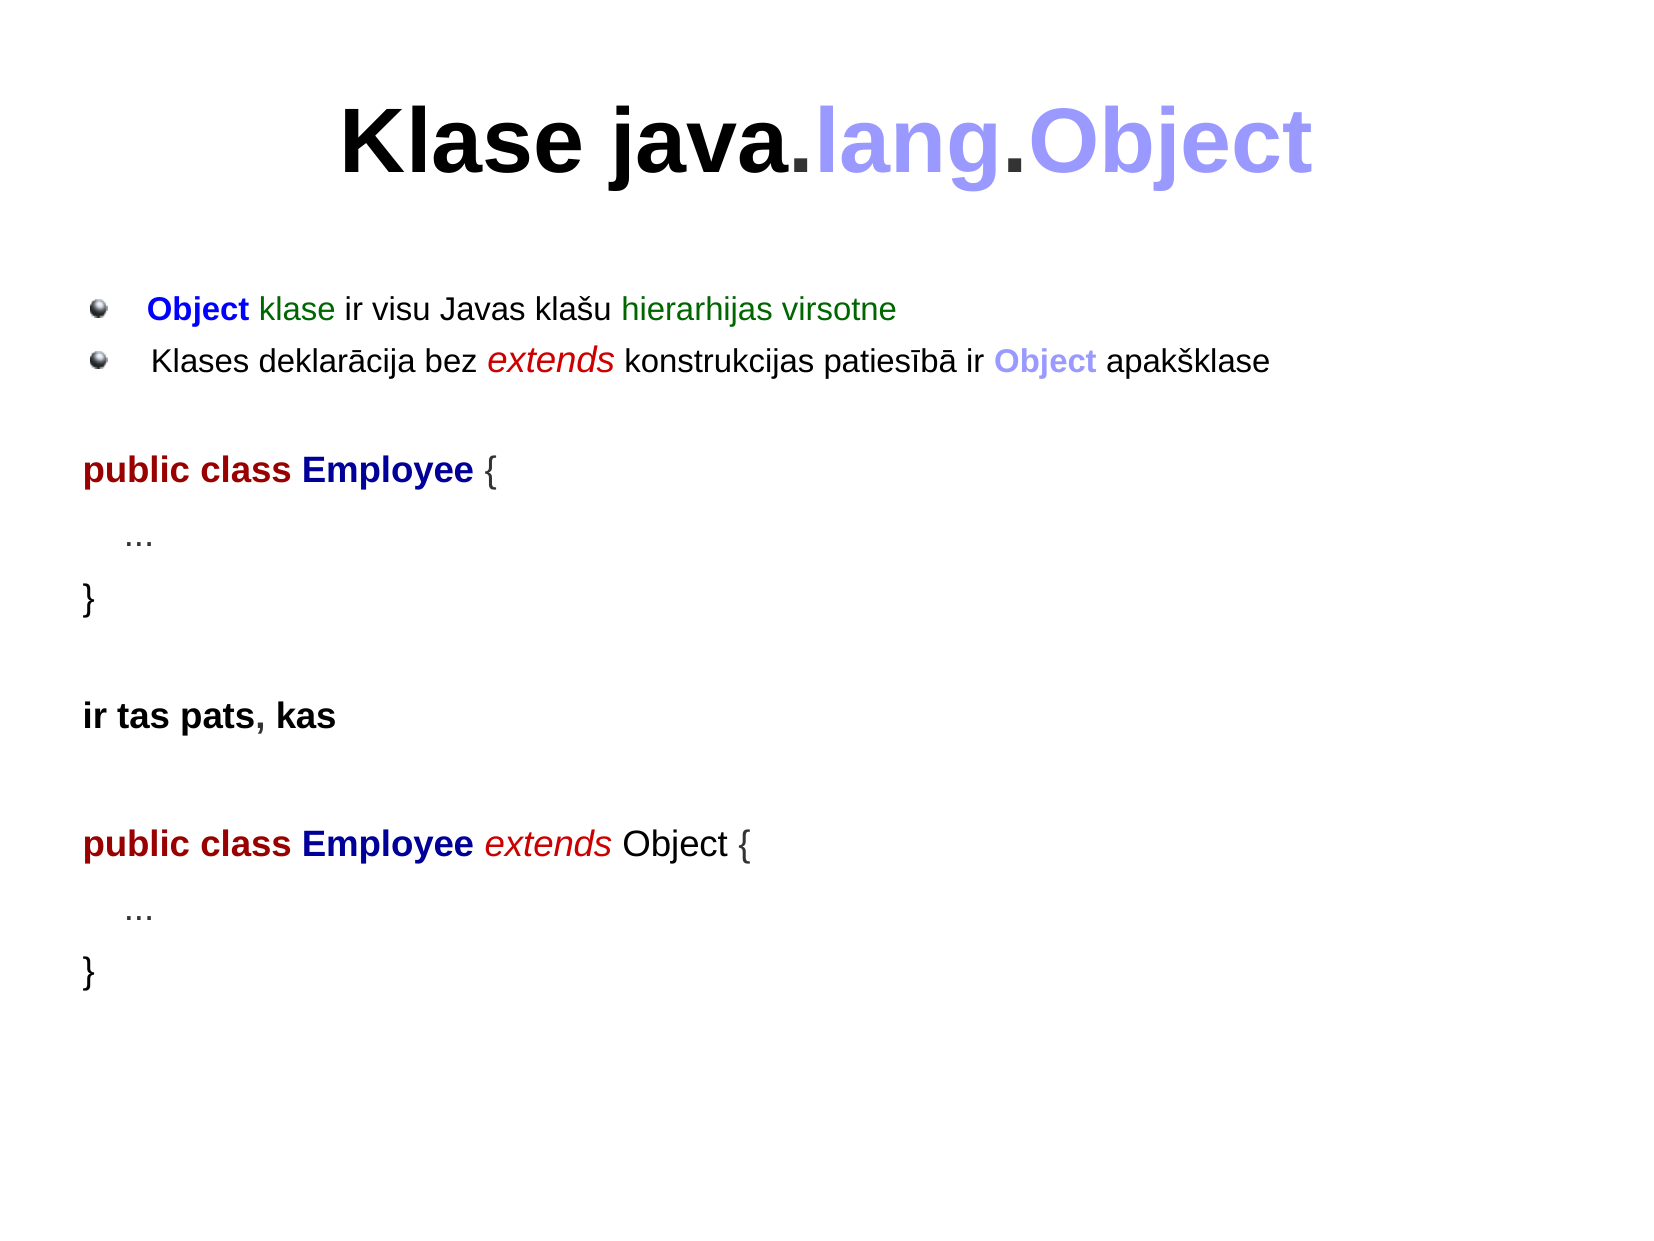

# Klase java.lang.Object
 Object klase ir visu Javas klašu hierarhijas virsotne
 Klases deklarācija bez extends konstrukcijas patiesībā ir Object apakšklase
public class Employee {
 ...
}
ir tas pats, kas
public class Employee extends Object {
 ...
}